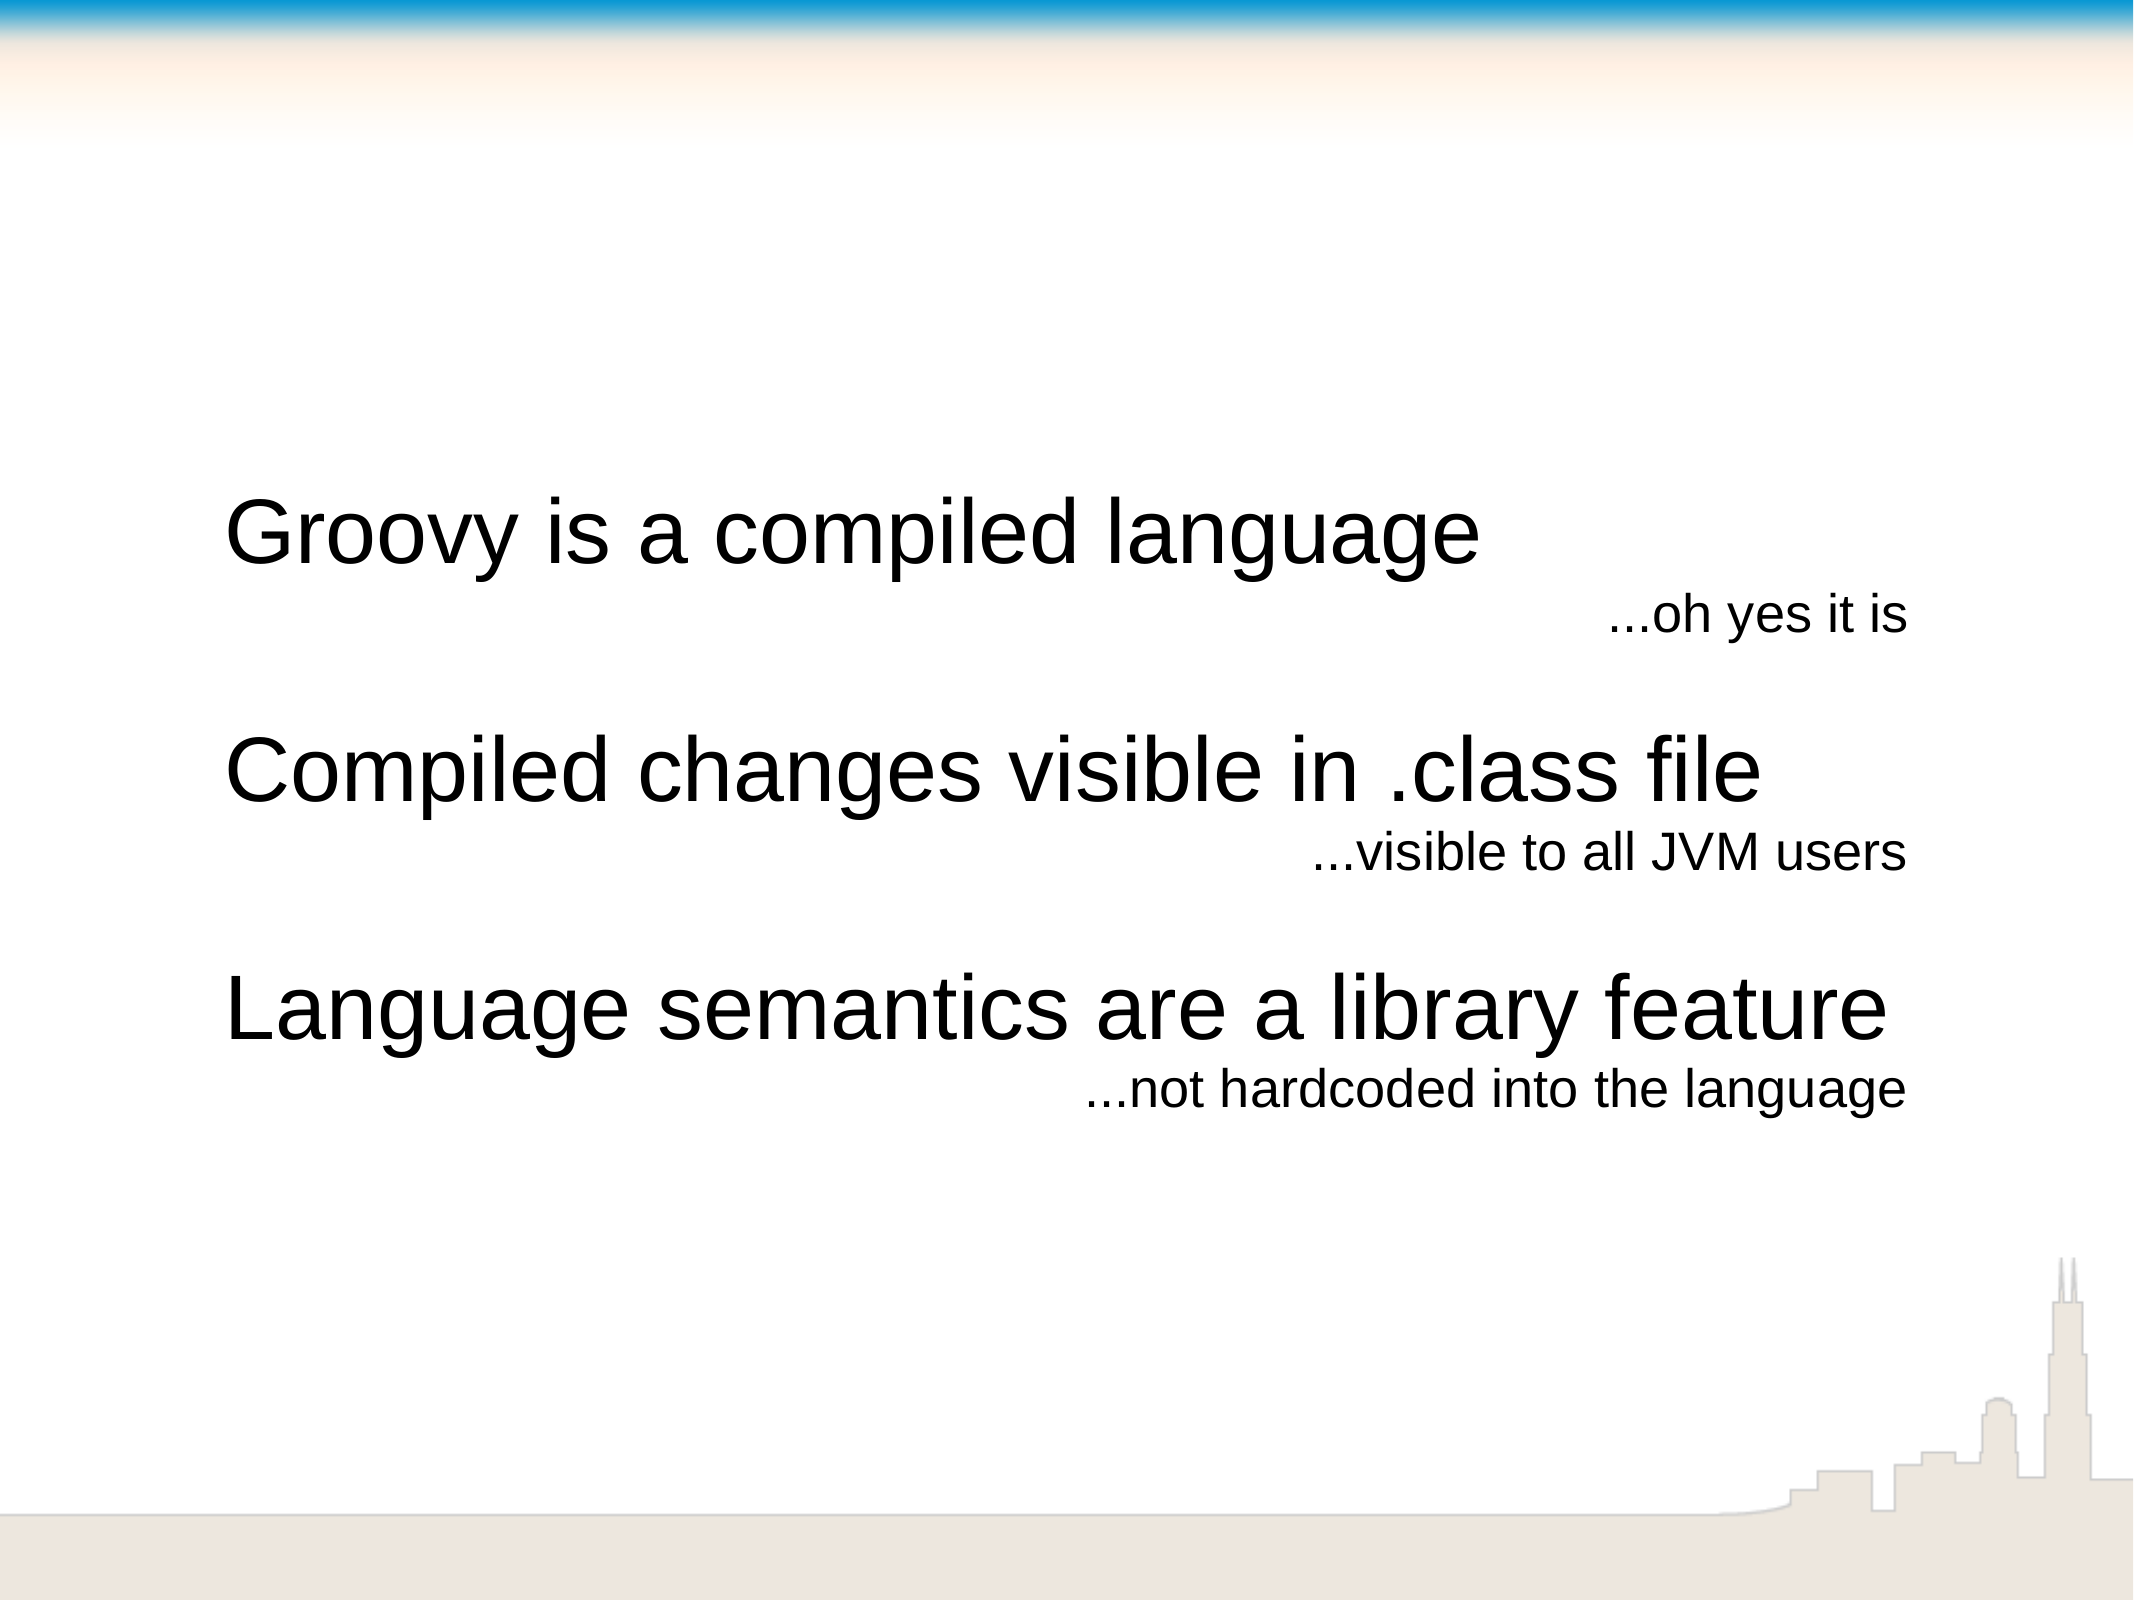

# Groovy is a compiled language
...oh yes it is
Compiled changes visible in .class file
...visible to all JVM users
Language semantics are a library feature
...not hardcoded into the language